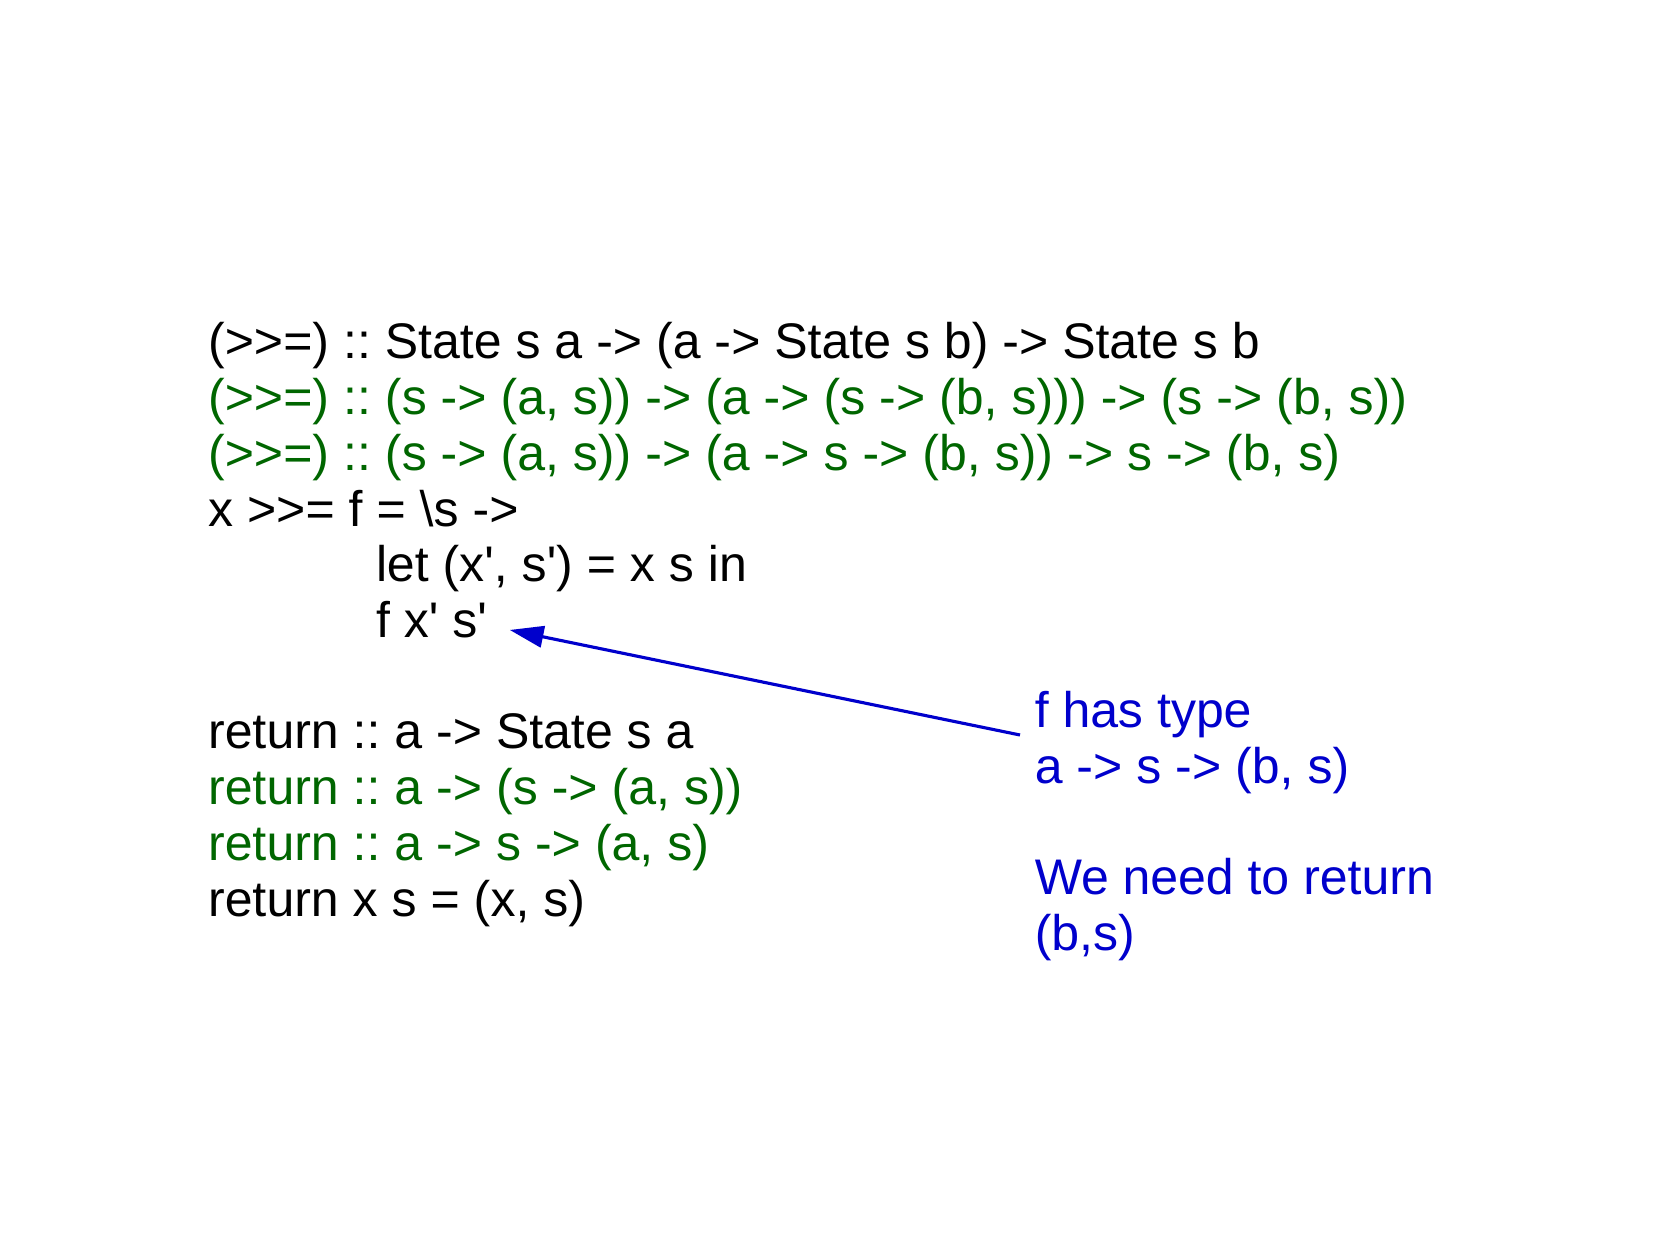

# (>>=) :: State s a -> (a -> State s b) -> State s b
(>>=) :: (s -> (a, s)) -> (a -> (s -> (b, s))) -> (s -> (b, s))
(>>=) :: (s -> (a, s)) -> (a -> s -> (b, s)) -> s -> (b, s)
x >>= f = \s ->
 let (x', s') = x s in
 f x' s'
return :: a -> State s a
return :: a -> (s -> (a, s))
return :: a -> s -> (a, s)
return x s = (x, s)
f has type
a -> s -> (b, s)
We need to return
(b,s)